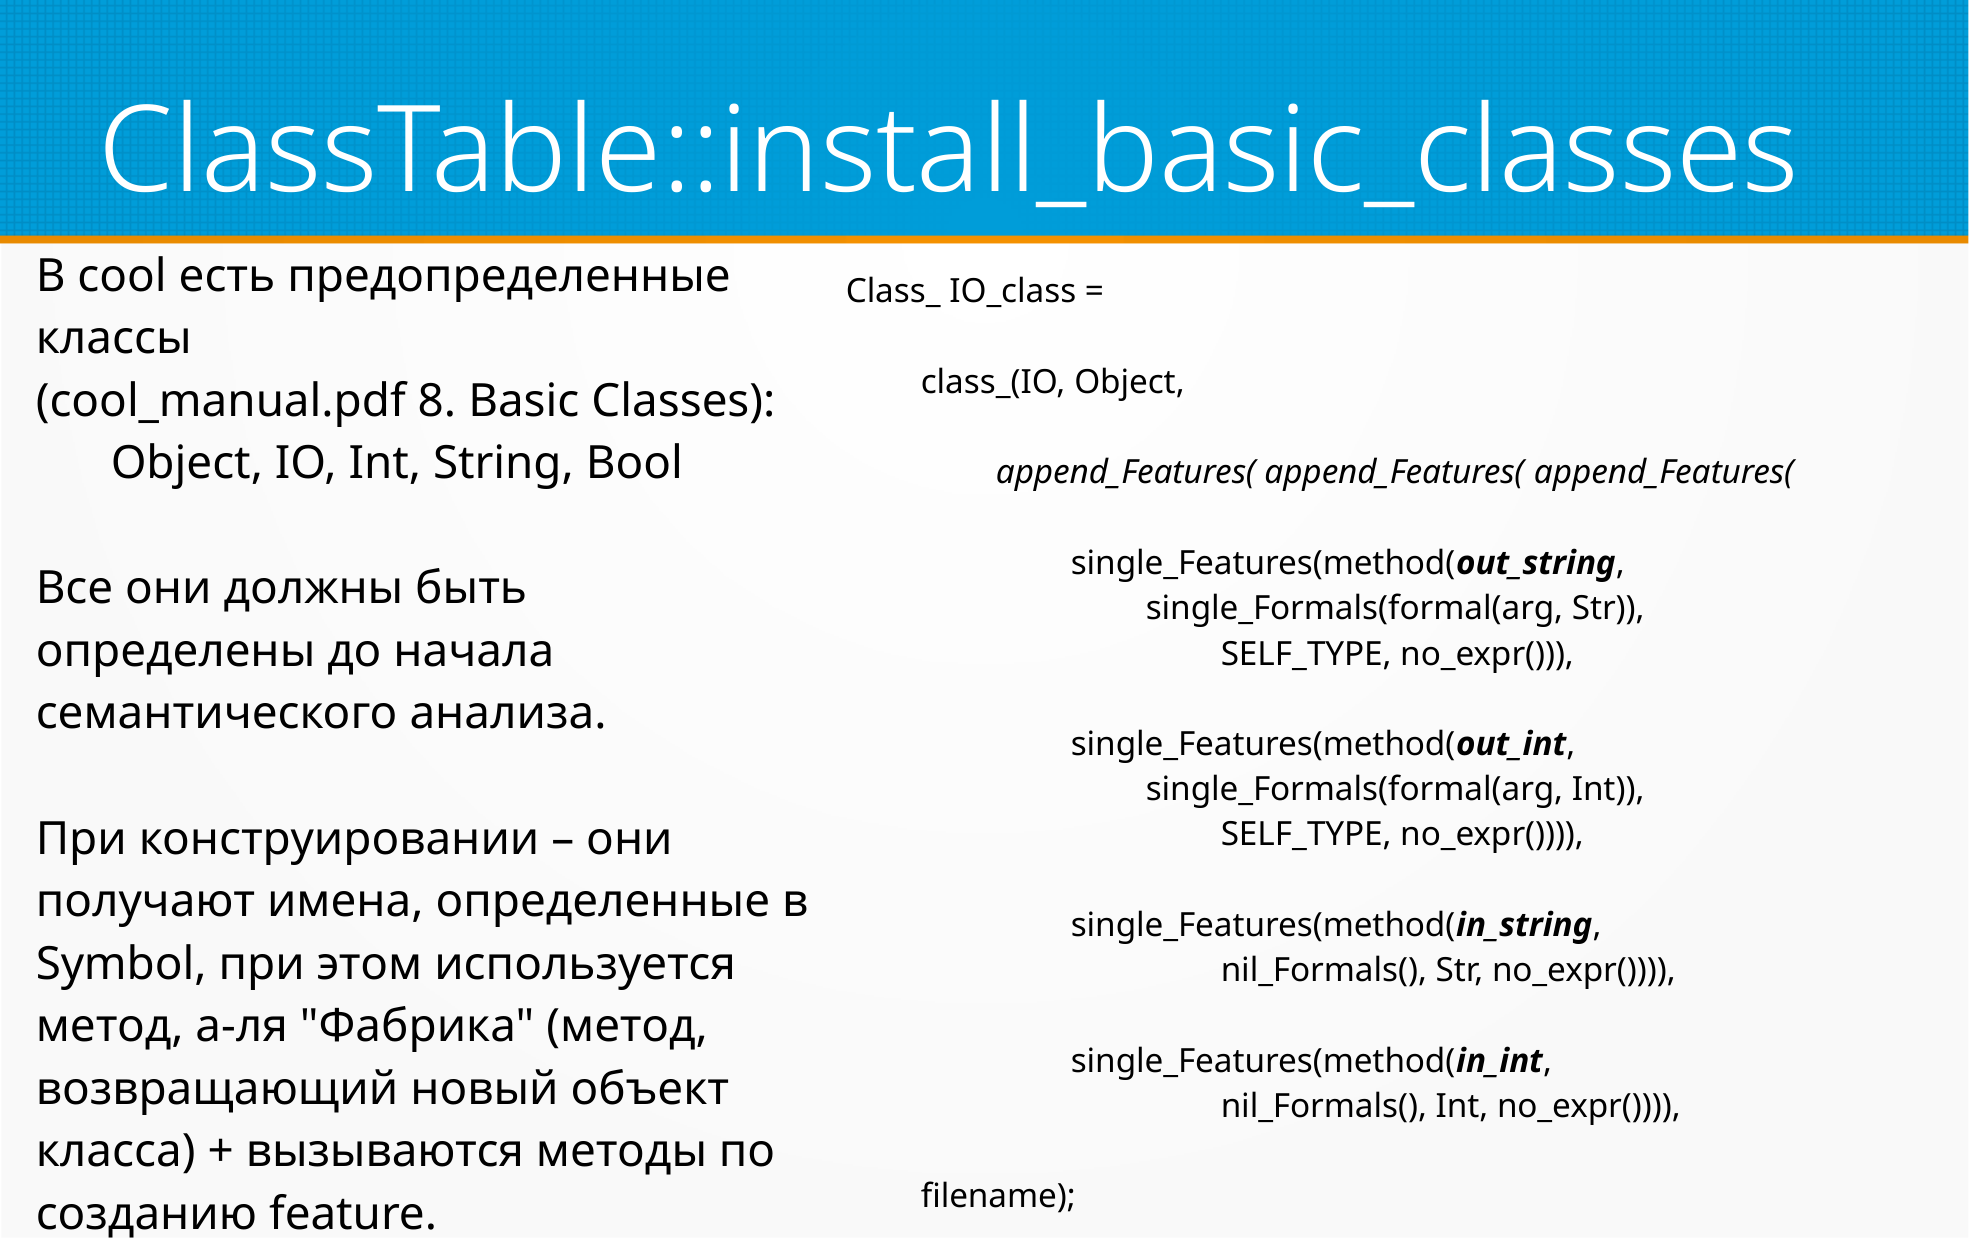

# ClassTable::install_basic_classes
В cool есть предопределенные классы
(cool_manual.pdf 8. Basic Classes):
	Object, IO, Int, String, Bool
Все они должны быть определены до начала семантического анализа.
При конструировании – они получают имена, определенные в Symbol, при этом используется метод, а-ля "Фабрика" (метод, возвращающий новый объект класса) + вызываются методы по созданию feature.
Class_ IO_class =
	class_(IO, Object,
		append_Features( append_Features( append_Features(
			single_Features(method(out_string,
				single_Formals(formal(arg, Str)),
					SELF_TYPE, no_expr())),
			single_Features(method(out_int,
				single_Formals(formal(arg, Int)),
					SELF_TYPE, no_expr()))),
			single_Features(method(in_string,
					nil_Formals(), Str, no_expr()))),
			single_Features(method(in_int,
					nil_Formals(), Int, no_expr()))),
	filename);